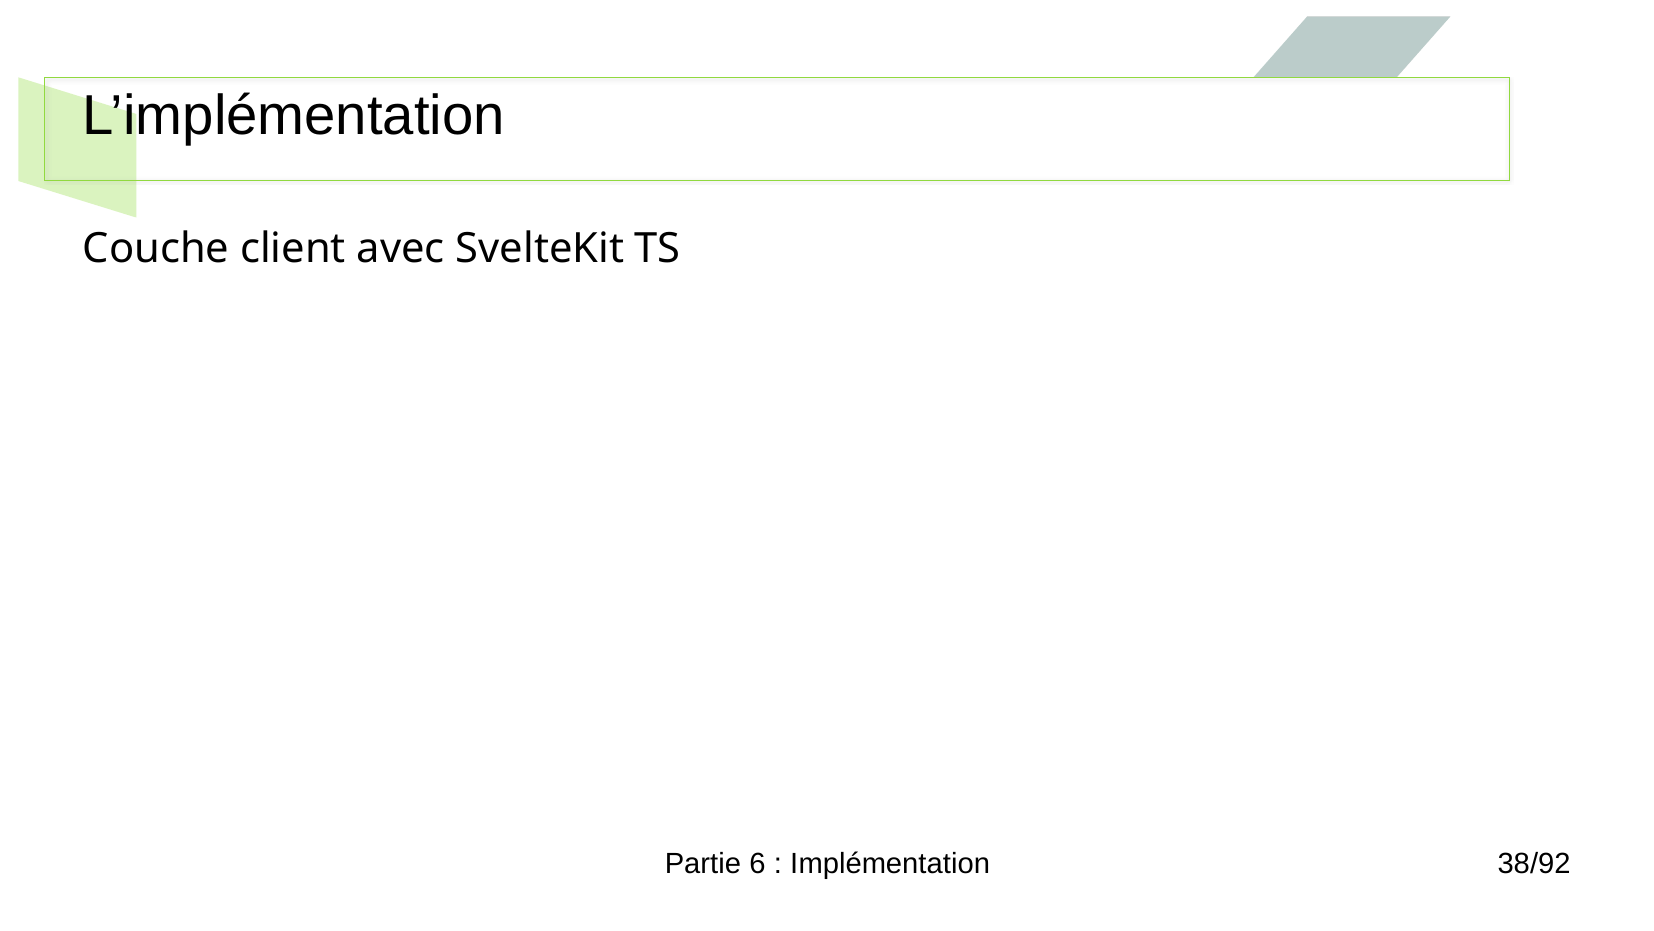

# L’implémentation
Couche client avec SvelteKit TS
Partie 6 : Implémentation
38